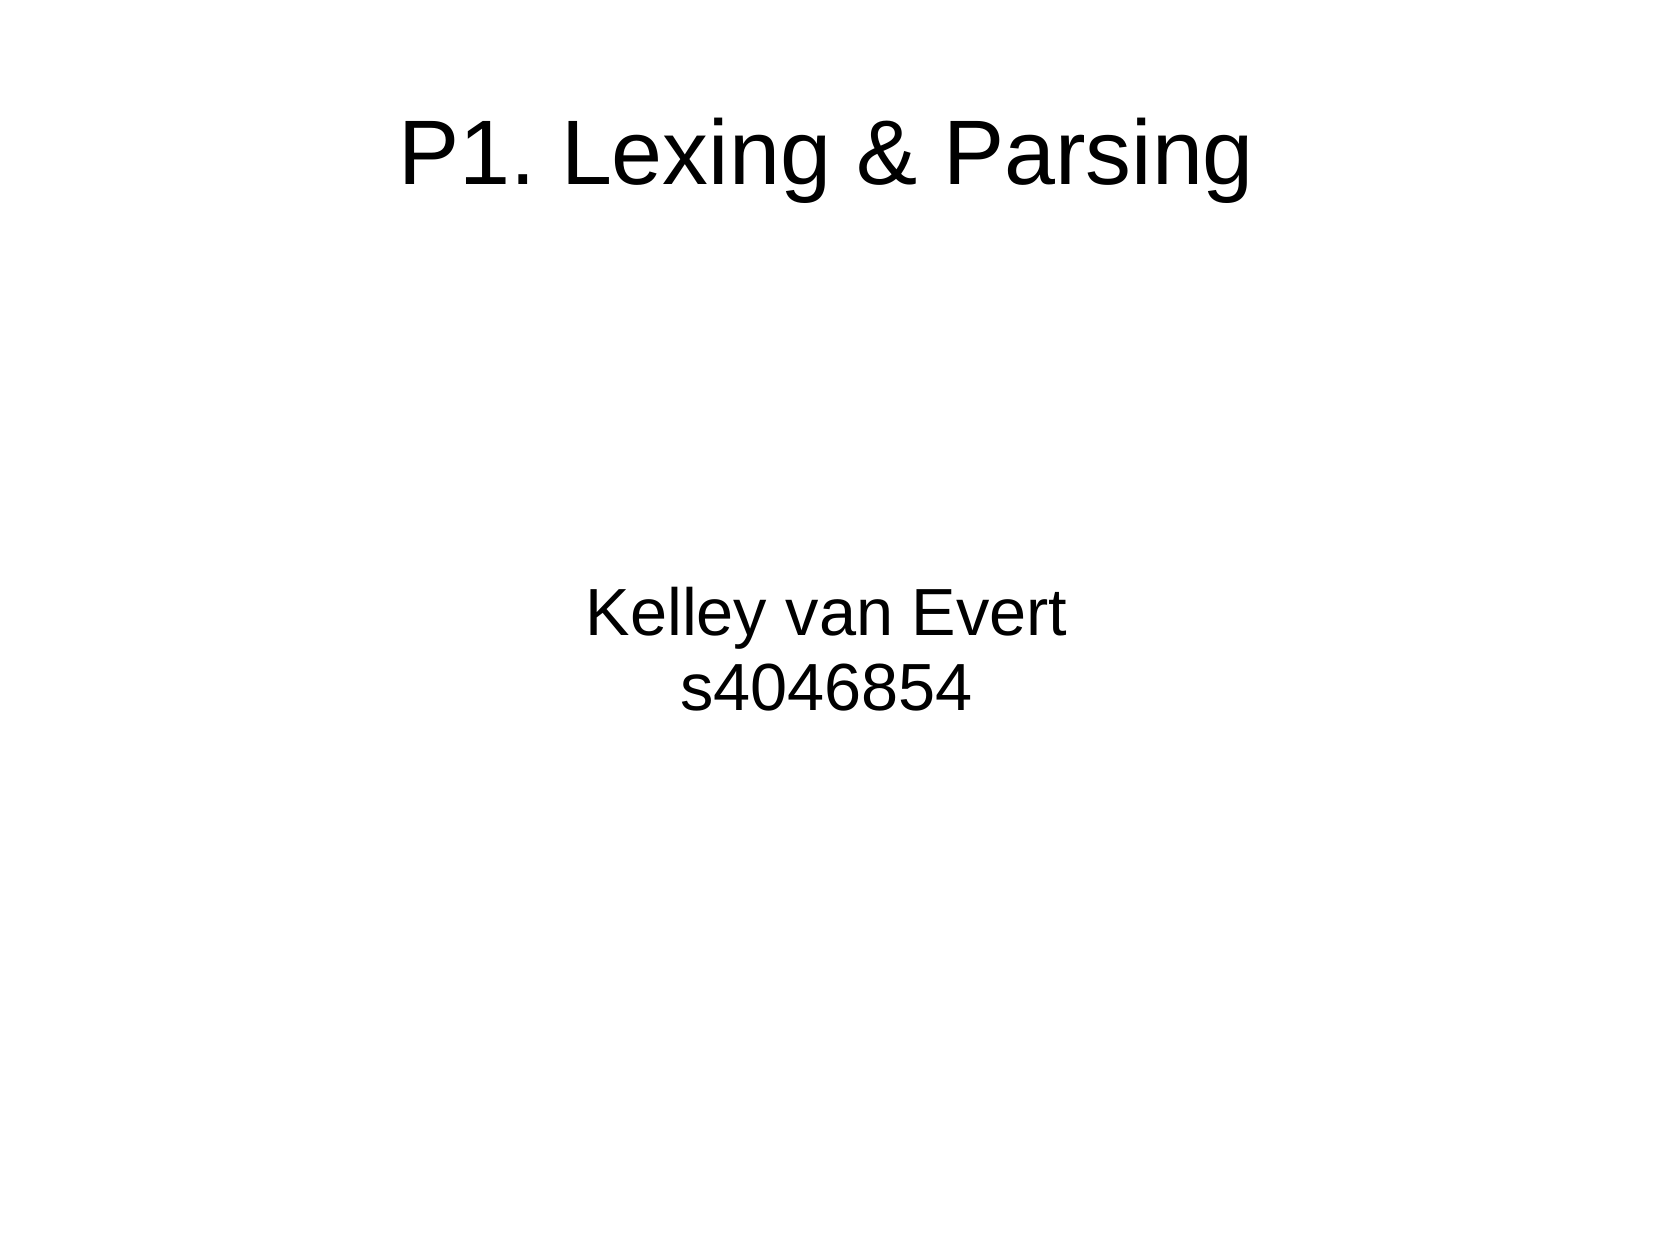

# P1. Lexing & Parsing
Kelley van Evert
s4046854